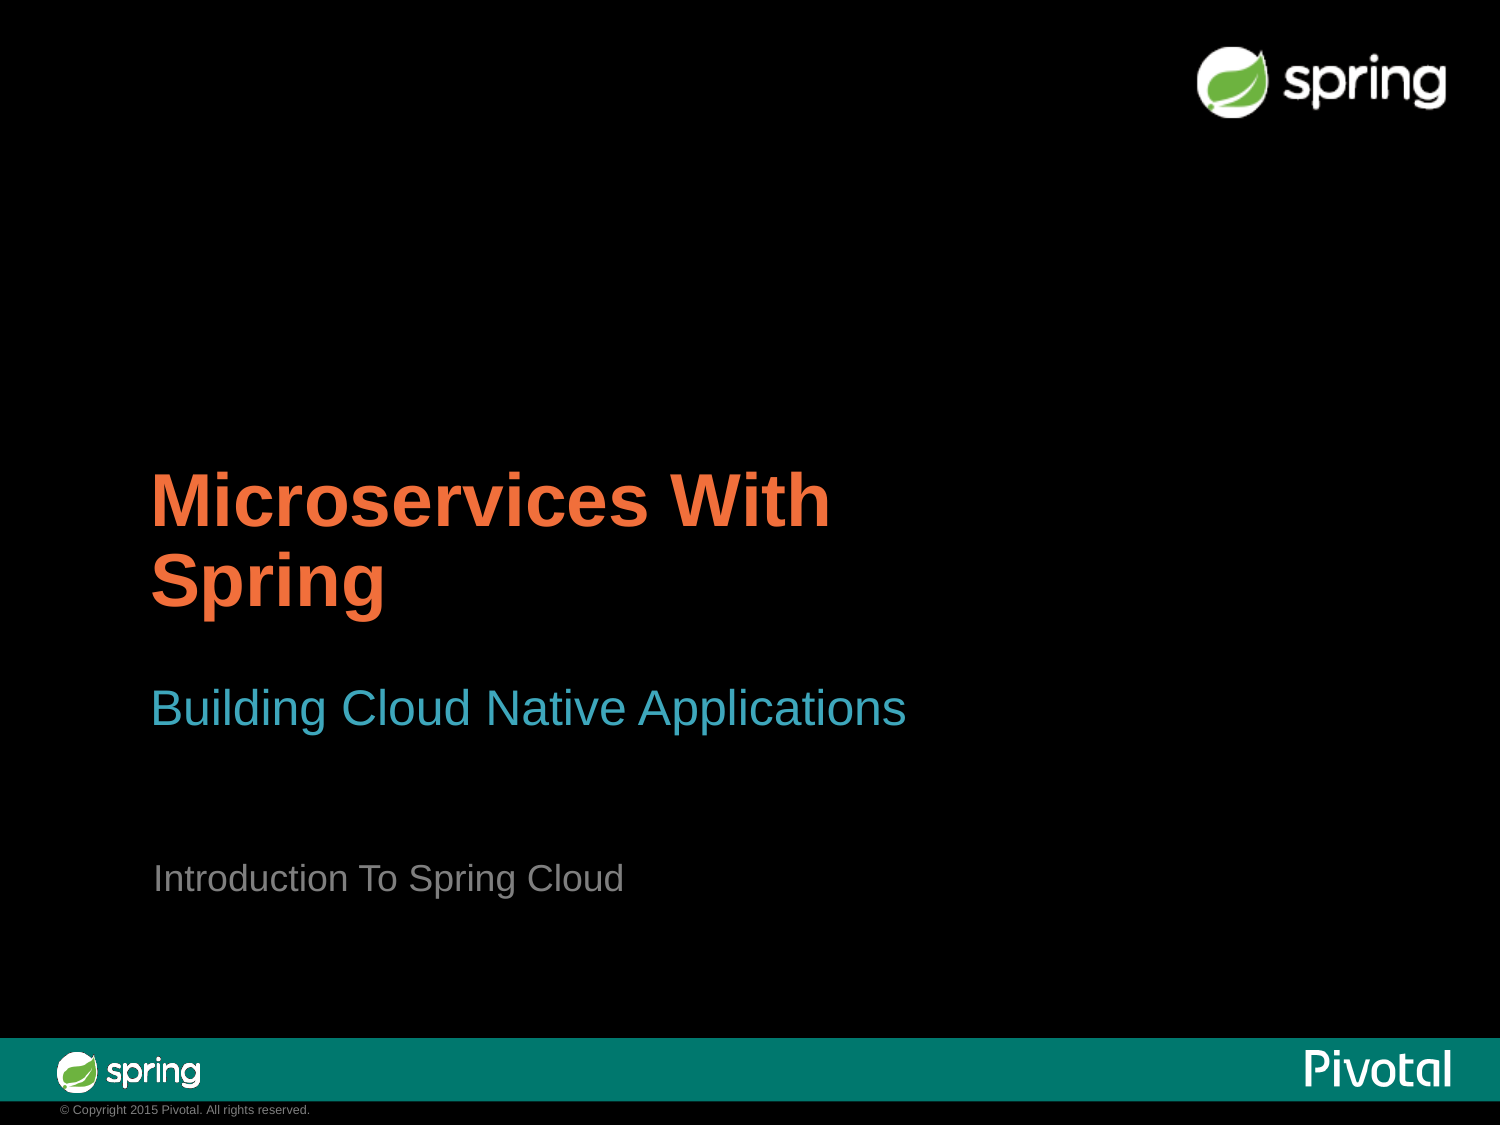

# Microservices With Spring
Building Cloud Native Applications
Introduction To Spring Cloud